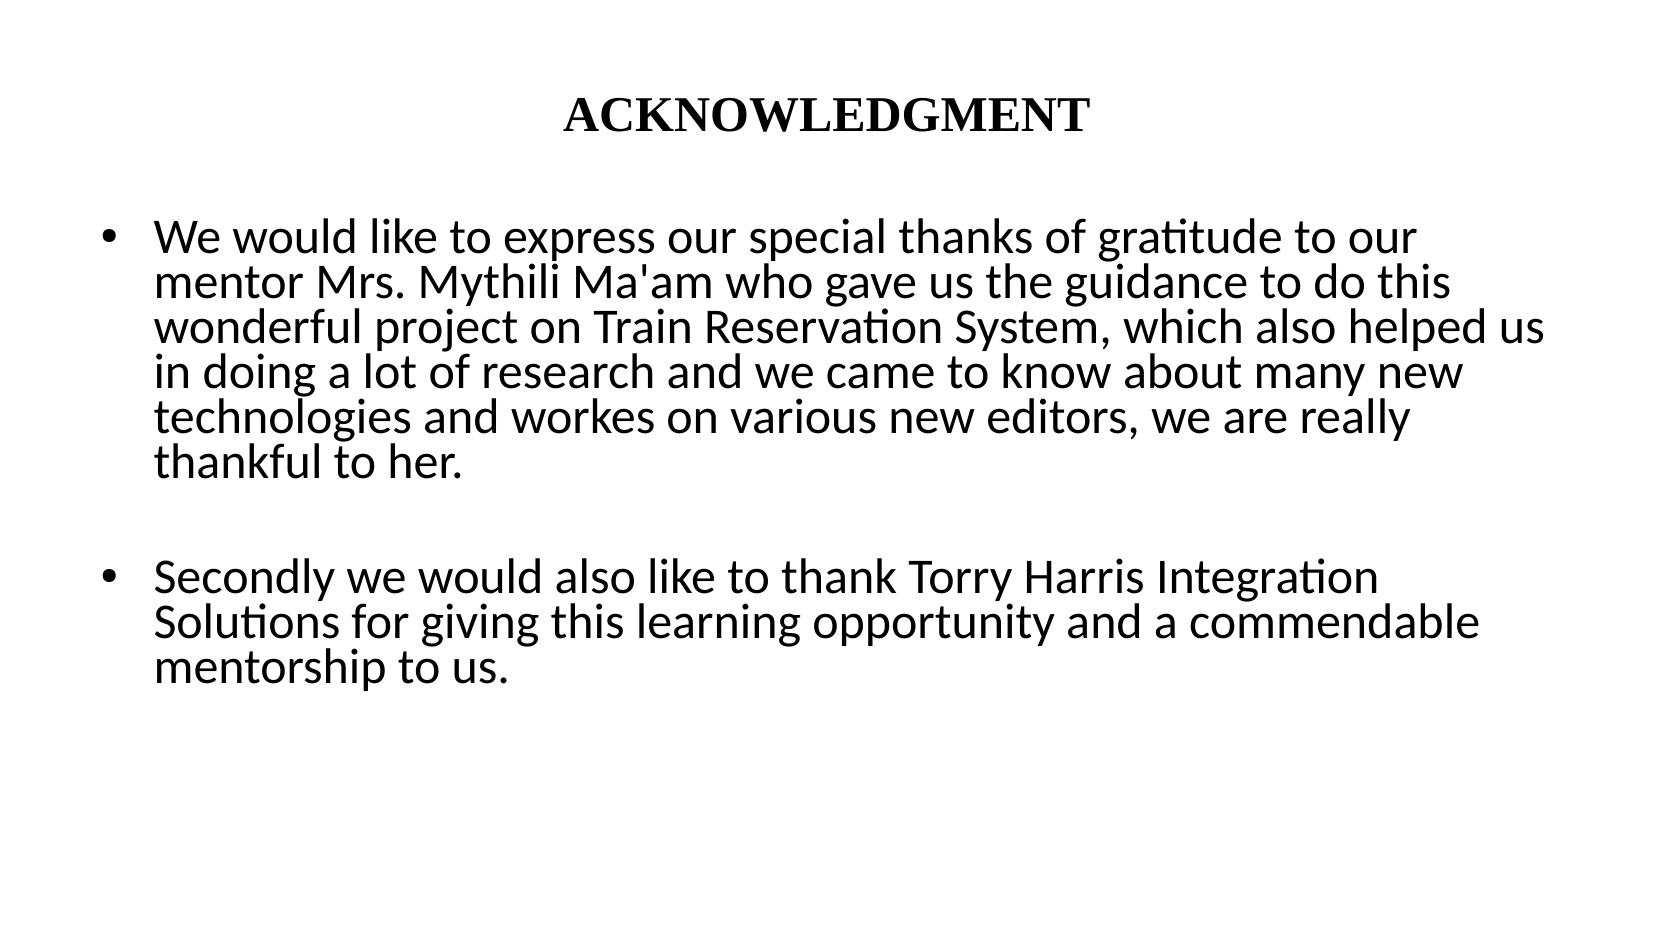

# ACKNOWLEDGMENT
We would like to express our special thanks of gratitude to our mentor Mrs. Mythili Ma'am who gave us the guidance to do this wonderful project on Train Reservation System, which also helped us in doing a lot of research and we came to know about many new technologies and workes on various new editors, we are really thankful to her.
Secondly we would also like to thank Torry Harris Integration Solutions for giving this learning opportunity and a commendable mentorship to us.